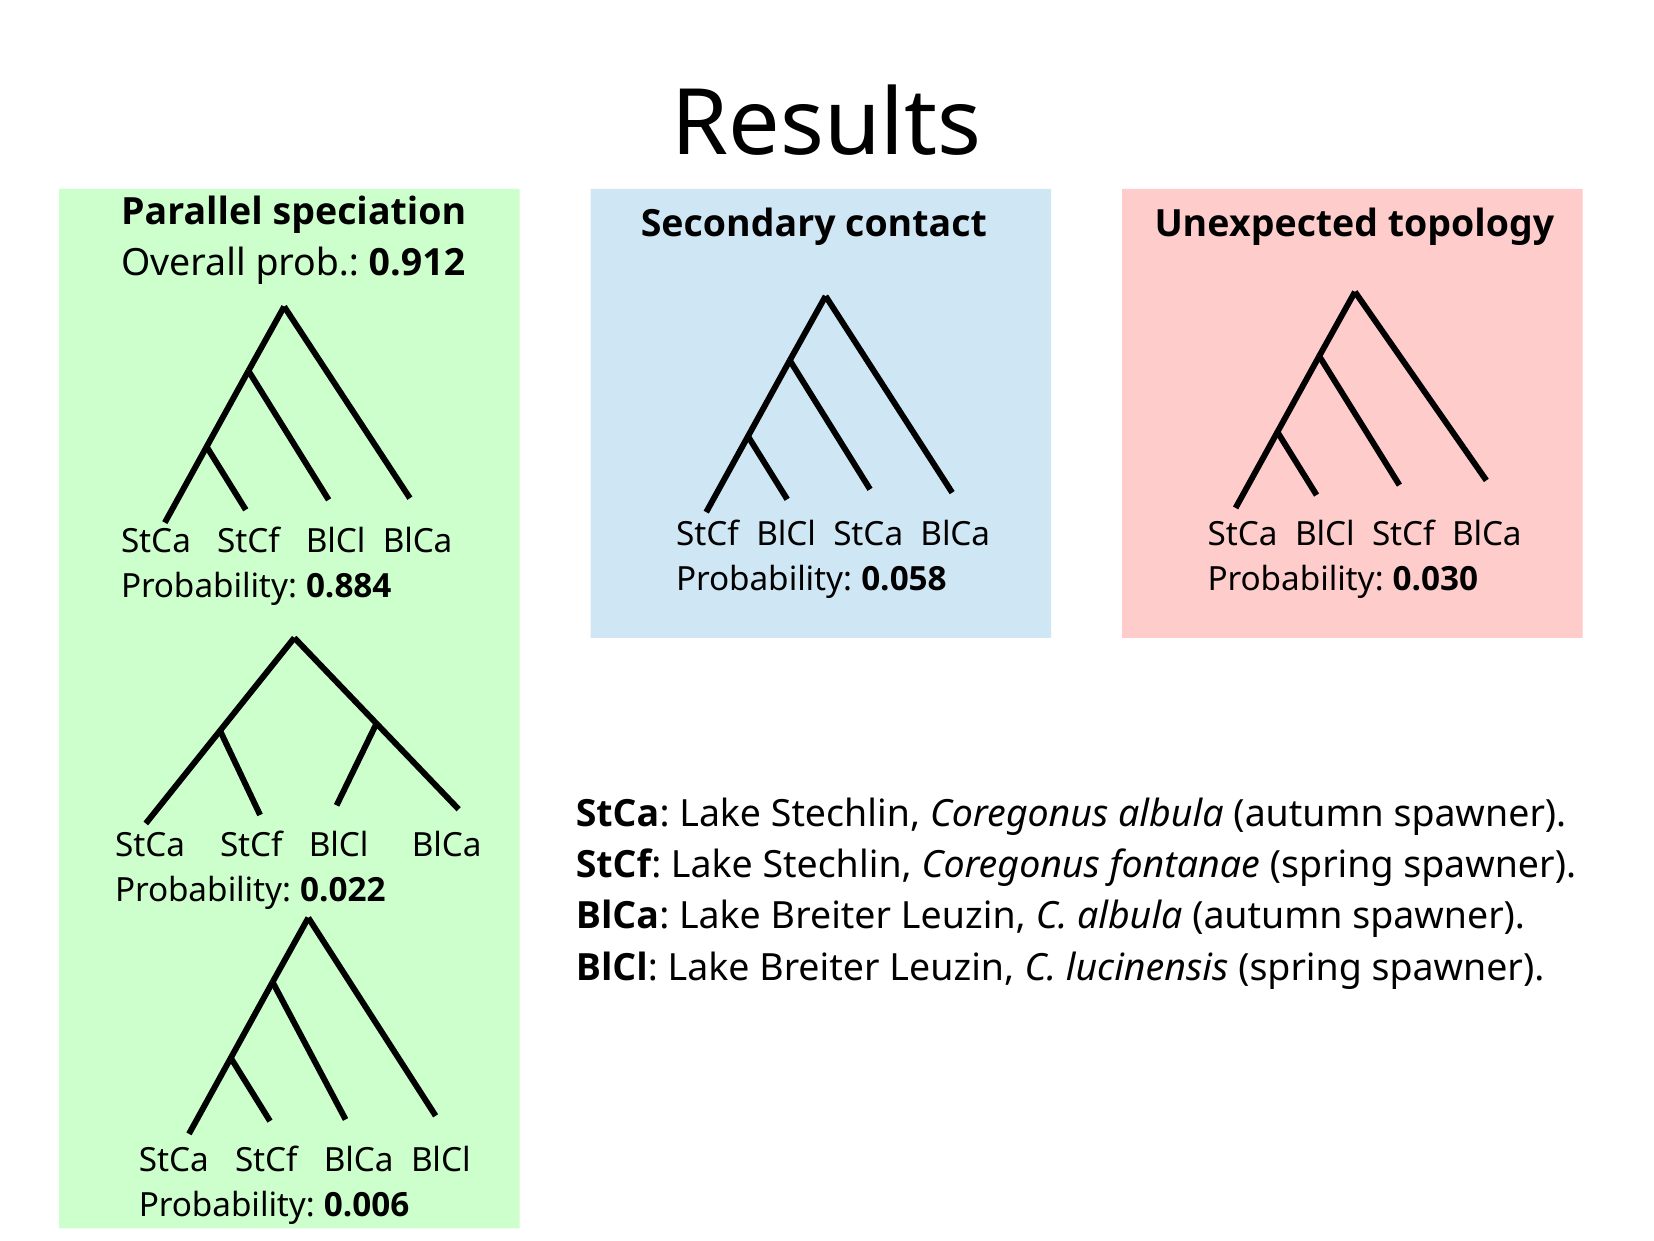

# Results
Parallel speciation
Overall prob.: 0.912
Unexpected topology
Secondary contact
StCf BlCl StCa BlCa
Probability: 0.058
StCa BlCl StCf BlCa
Probability: 0.030
StCa StCf BlCl BlCa
Probability: 0.884
StCa: Lake Stechlin, Coregonus albula (autumn spawner).
StCf: Lake Stechlin, Coregonus fontanae (spring spawner).
BlCa: Lake Breiter Leuzin, C. albula (autumn spawner).
BlCl: Lake Breiter Leuzin, C. lucinensis (spring spawner).
StCa StCf BlCl BlCa
Probability: 0.022
StCa StCf BlCa BlCl
Probability: 0.006